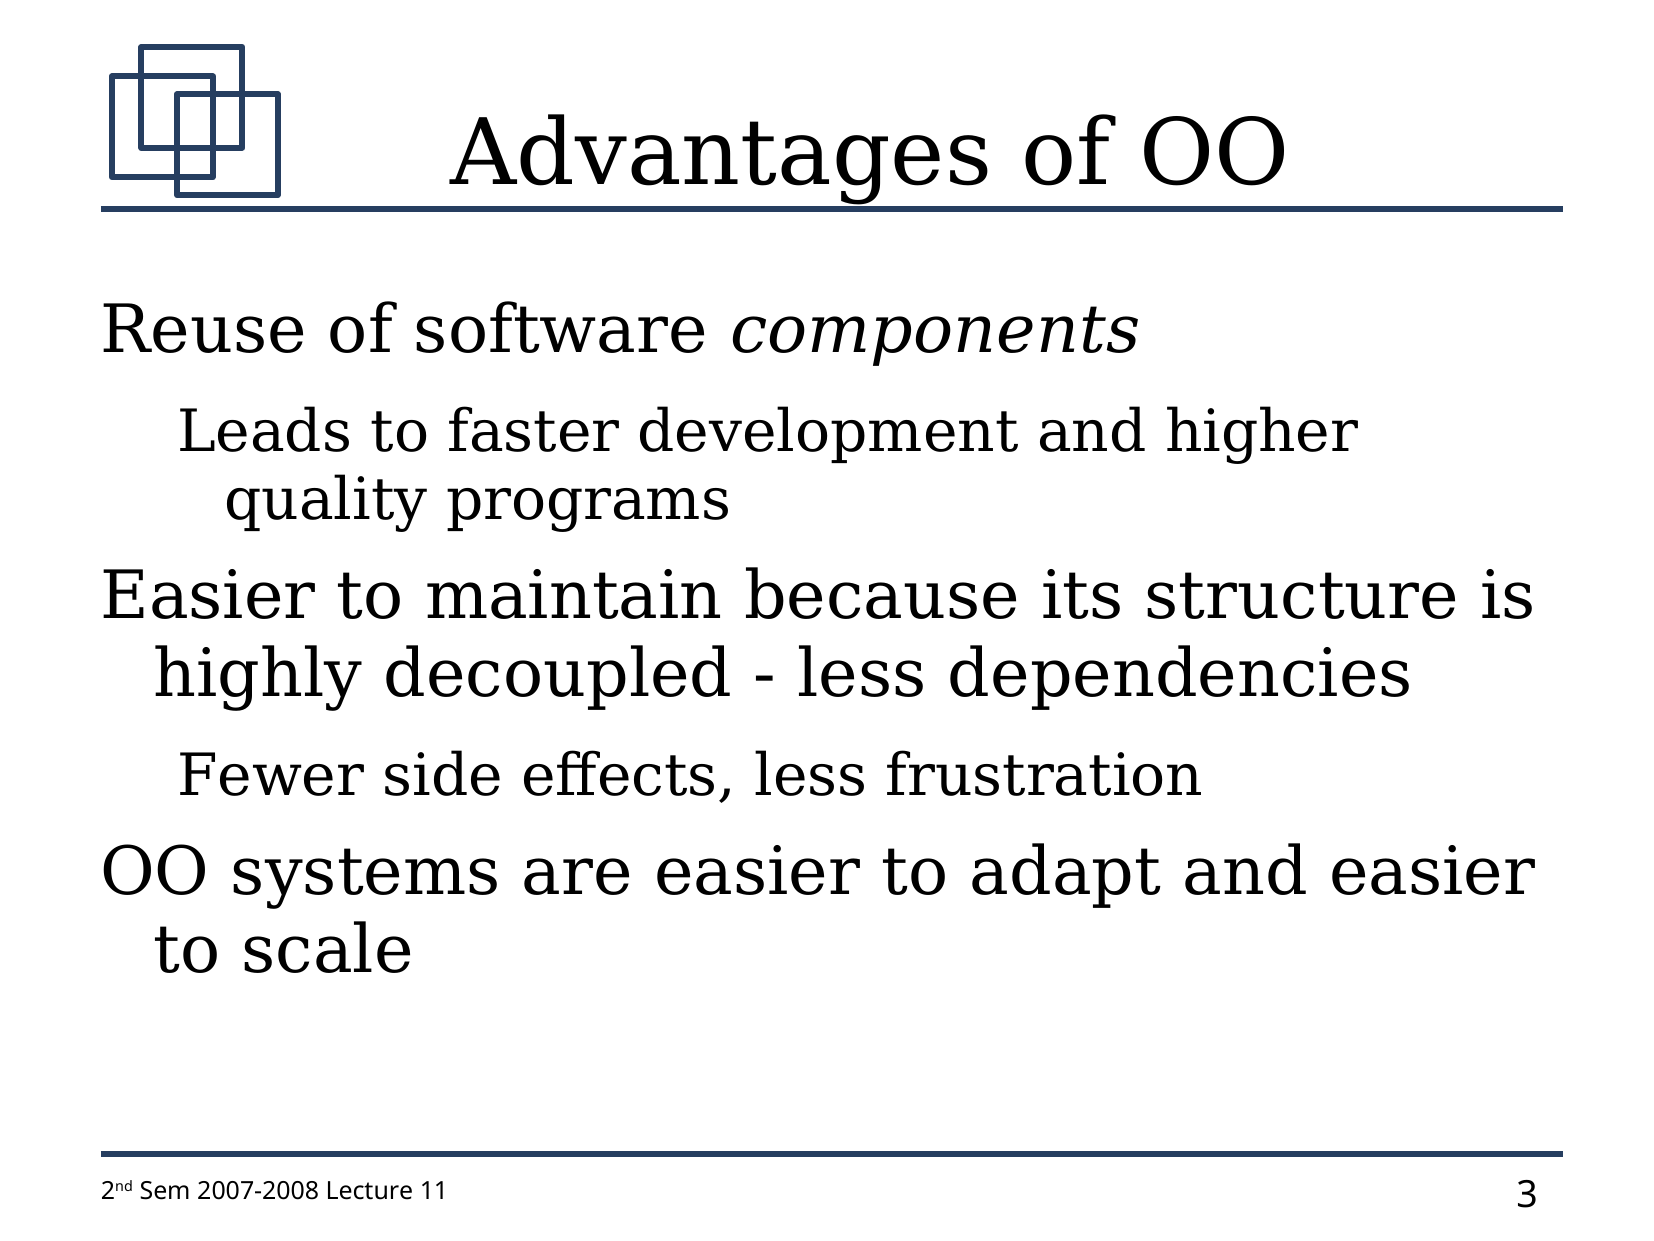

# Advantages of OO
Reuse of software components
Leads to faster development and higher quality programs
Easier to maintain because its structure is highly decoupled - less dependencies
Fewer side effects, less frustration
OO systems are easier to adapt and easier to scale